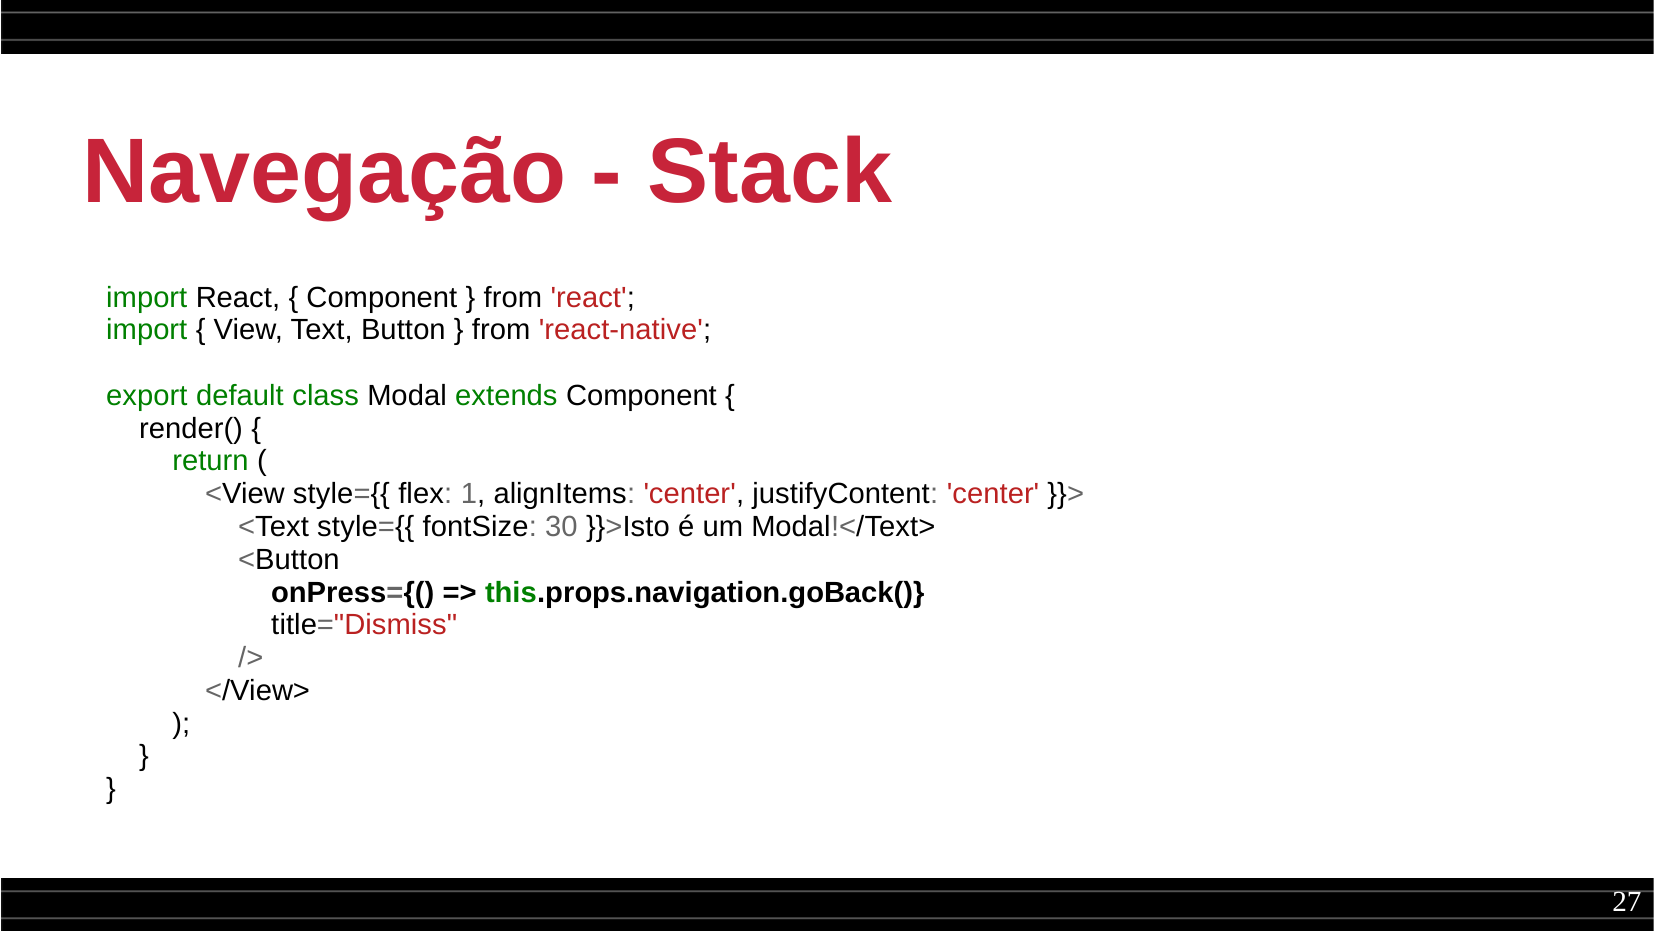

# Navegação - Stack
import React, { Component } from 'react';
import { View, Text, Button } from 'react-native';
export default class Modal extends Component {
 render() {
 return (
 <View style={{ flex: 1, alignItems: 'center', justifyContent: 'center' }}>
 <Text style={{ fontSize: 30 }}>Isto é um Modal!</Text>
 <Button
 onPress={() => this.props.navigation.goBack()}
 title="Dismiss"
 />
 </View>
 );
 }
}